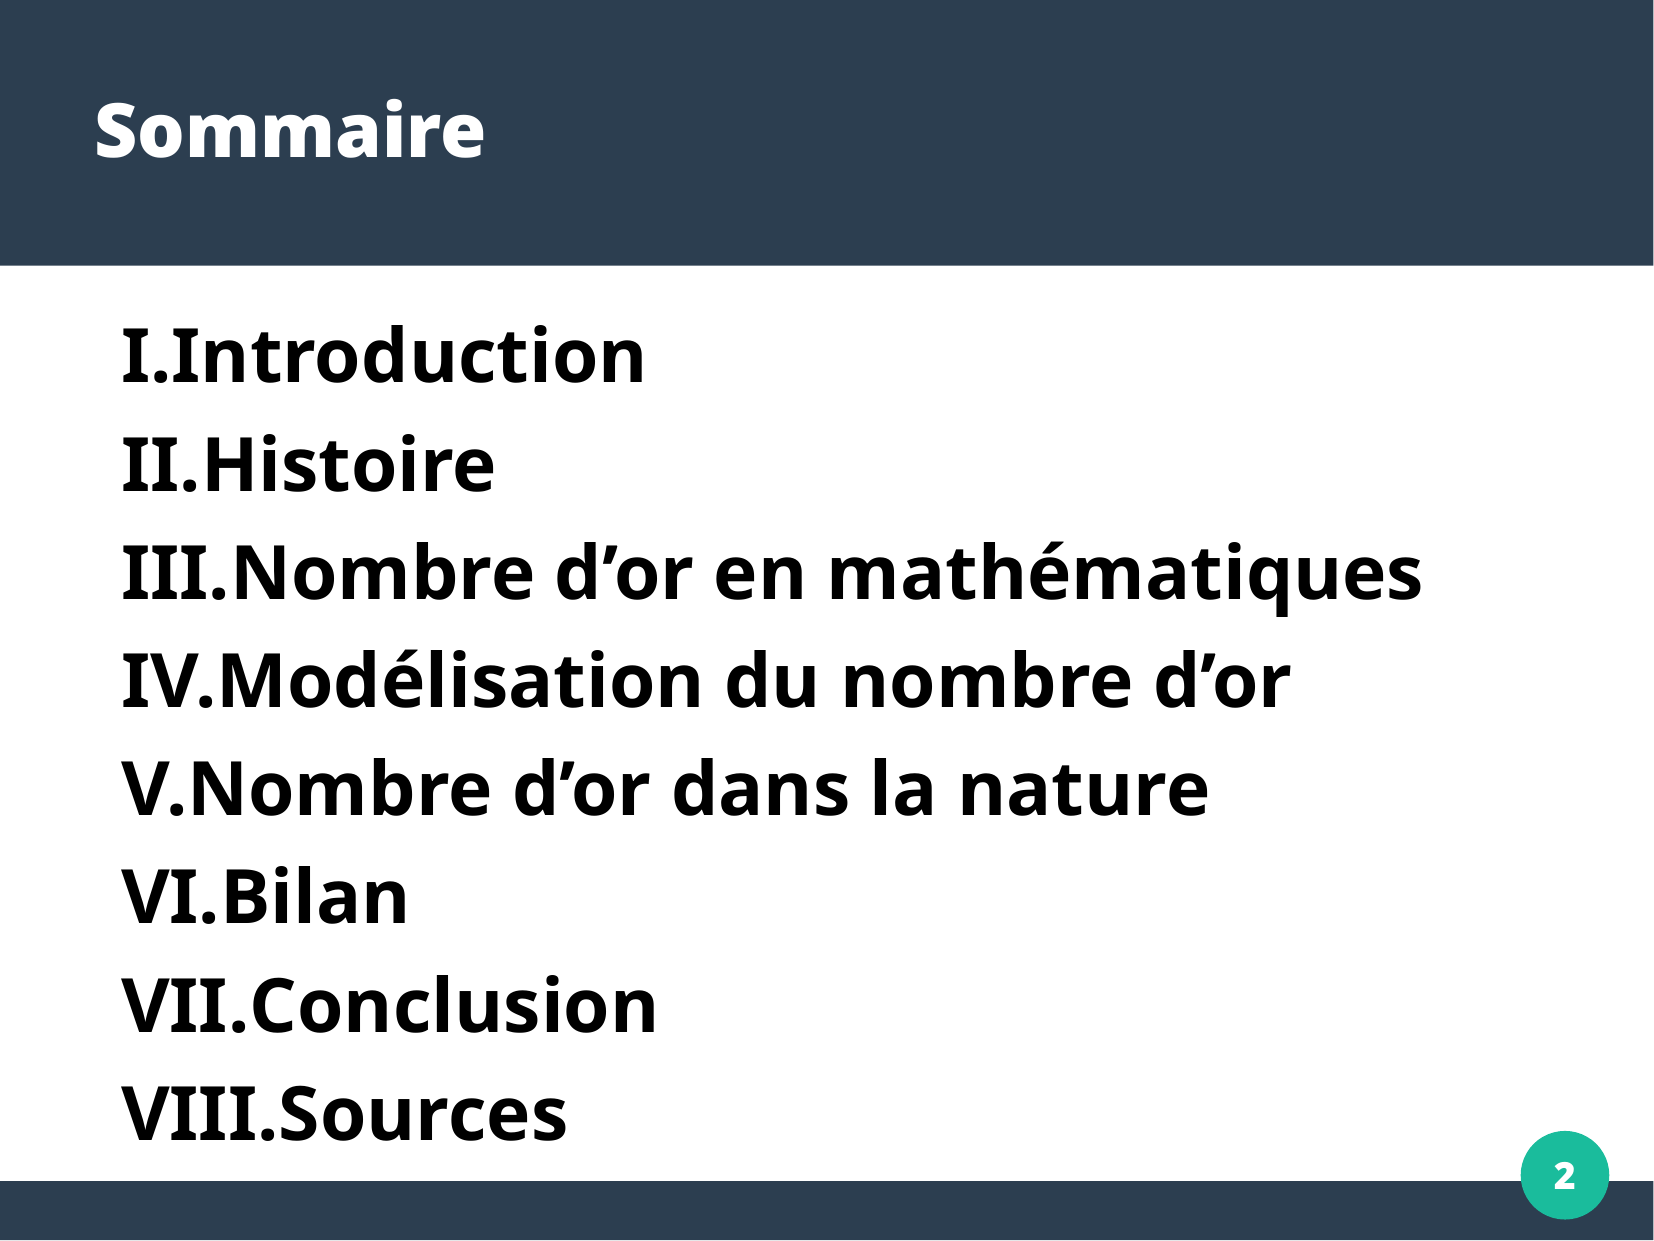

# Sommaire
Introduction
Histoire
Nombre d’or en mathématiques
Modélisation du nombre d’or
Nombre d’or dans la nature
Bilan
Conclusion
Sources
2